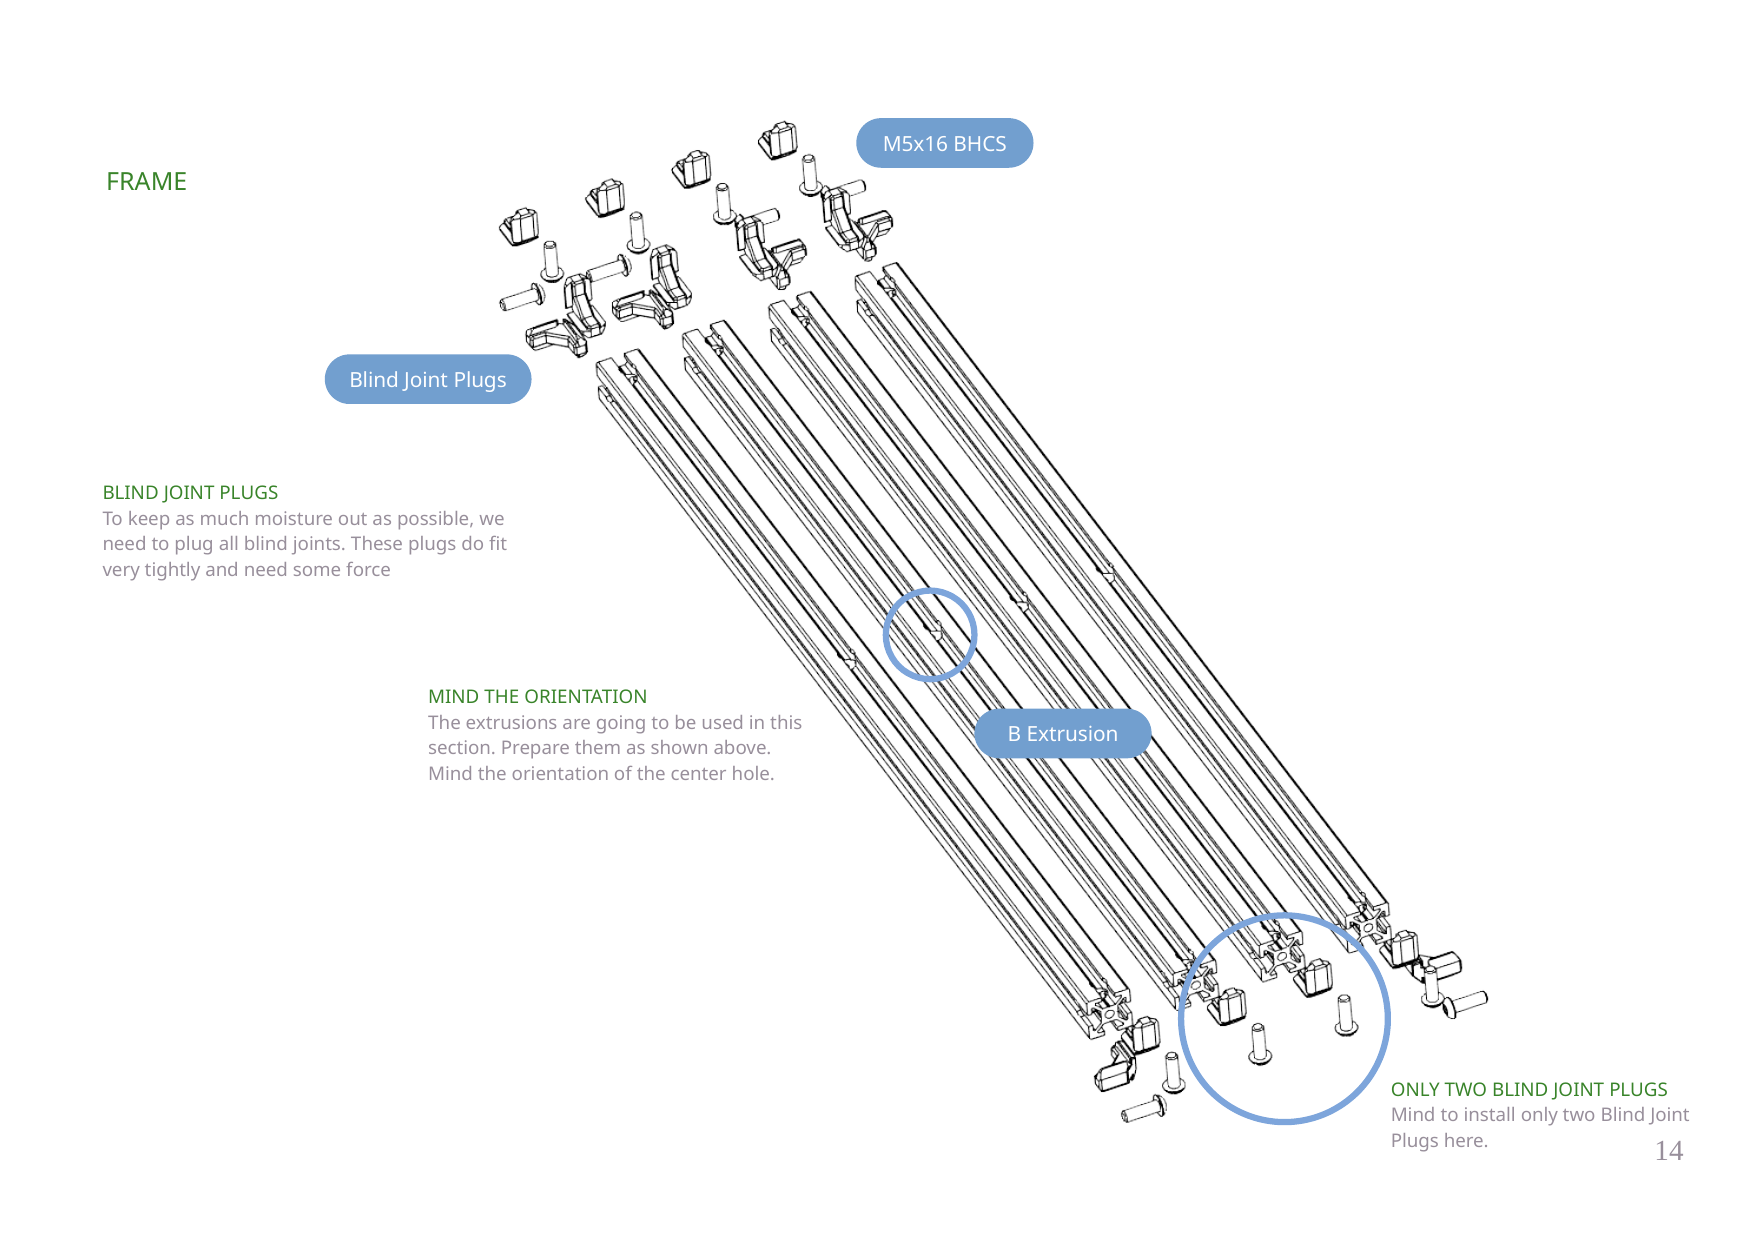

M5x16 BHCS
FRAME
Blind Joint Plugs
BLIND JOINT PLUGS
To keep as much moisture out as possible, we
need to plug all blind joints. These plugs do fit
very tightly and need some force
MIND THE ORIENTATION
The extrusions are going to be used in this
section. Prepare them as shown above.
Mind the orientation of the center hole.
B Extrusion
ONLY TWO BLIND JOINT PLUGS
Mind to install only two Blind Joint
Plugs here.
14